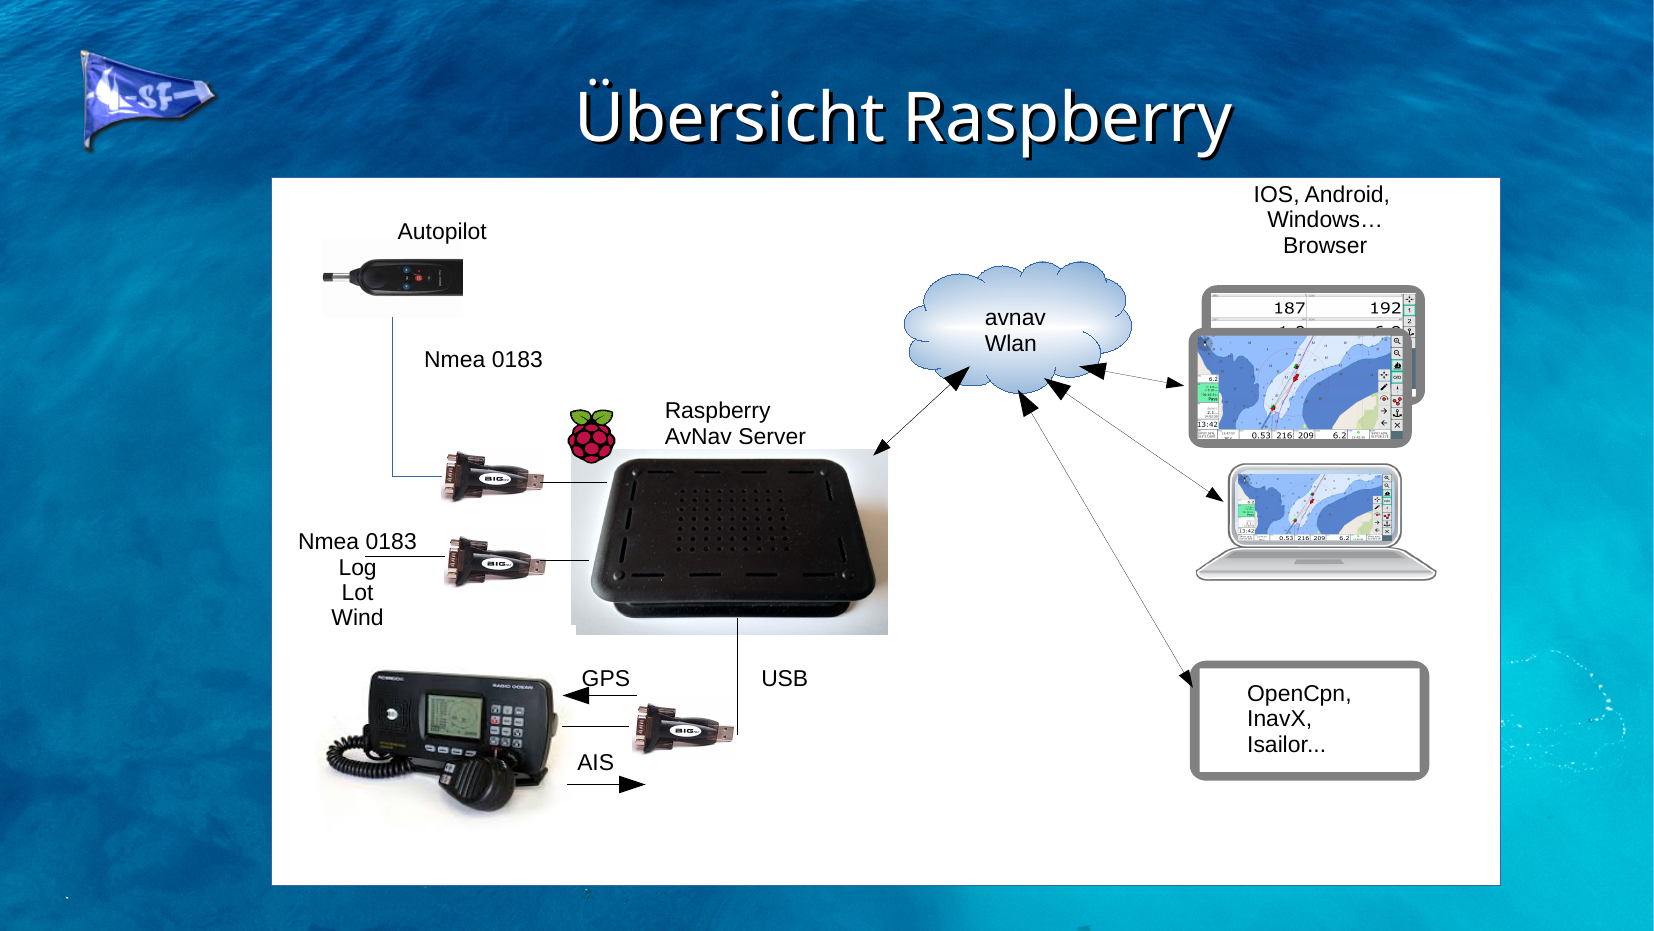

# Übersicht Raspberry
IOS, Android,
Windows…
Browser
Autopilot
avnav
Wlan
Nmea 0183
Raspberry
AvNav Server
Nmea 0183
Log
Lot
Wind
GPS
USB
OpenCpn,
InavX,
Isailor...
AIS